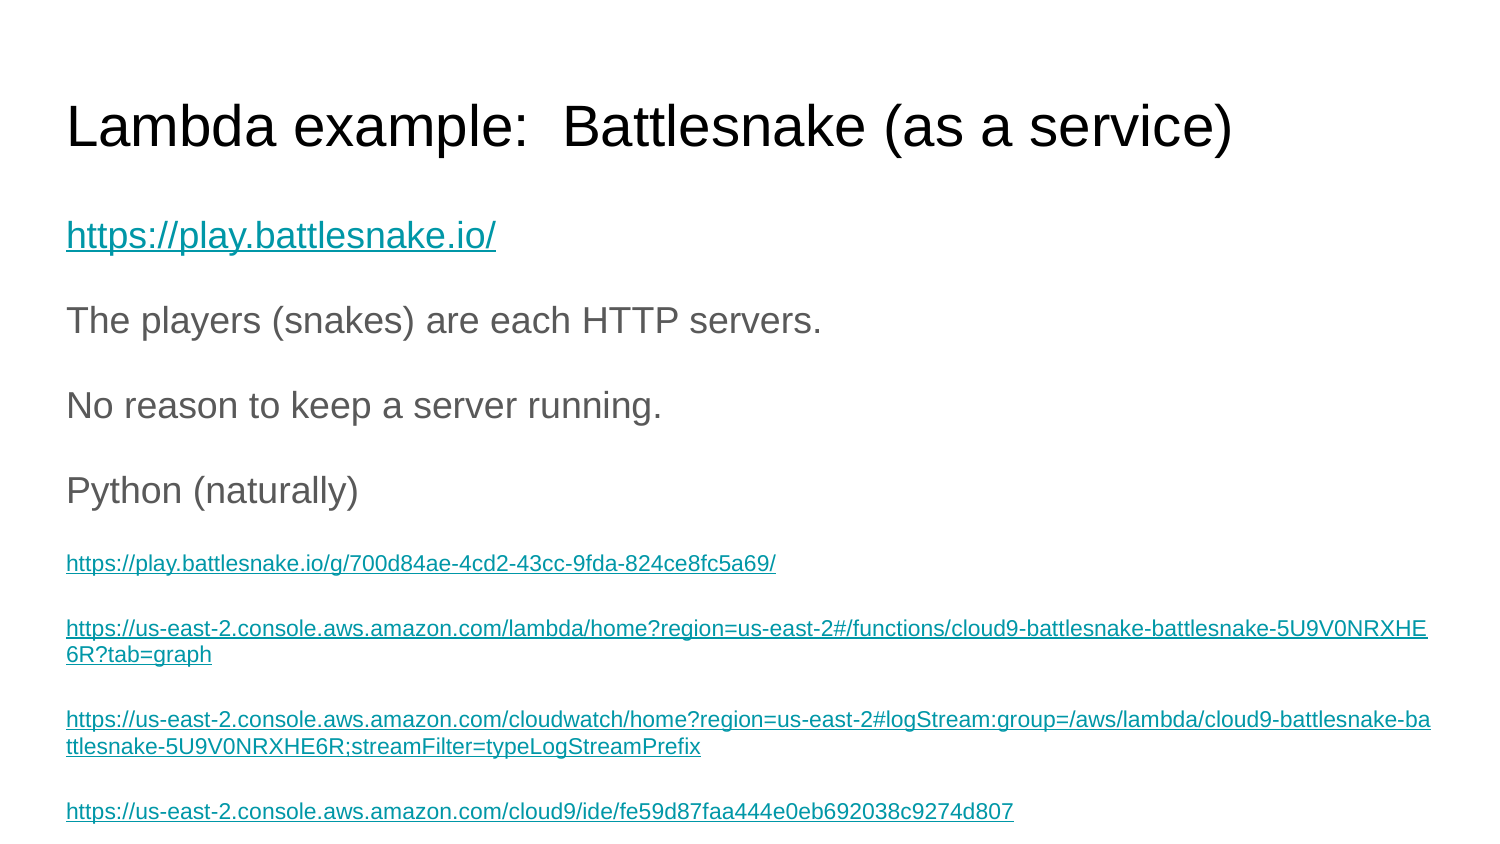

# Lambda example: Battlesnake (as a service)
https://play.battlesnake.io/
The players (snakes) are each HTTP servers.
No reason to keep a server running.
Python (naturally)
https://play.battlesnake.io/g/700d84ae-4cd2-43cc-9fda-824ce8fc5a69/
https://us-east-2.console.aws.amazon.com/lambda/home?region=us-east-2#/functions/cloud9-battlesnake-battlesnake-5U9V0NRXHE6R?tab=graph
https://us-east-2.console.aws.amazon.com/cloudwatch/home?region=us-east-2#logStream:group=/aws/lambda/cloud9-battlesnake-battlesnake-5U9V0NRXHE6R;streamFilter=typeLogStreamPrefix
https://us-east-2.console.aws.amazon.com/cloud9/ide/fe59d87faa444e0eb692038c9274d807